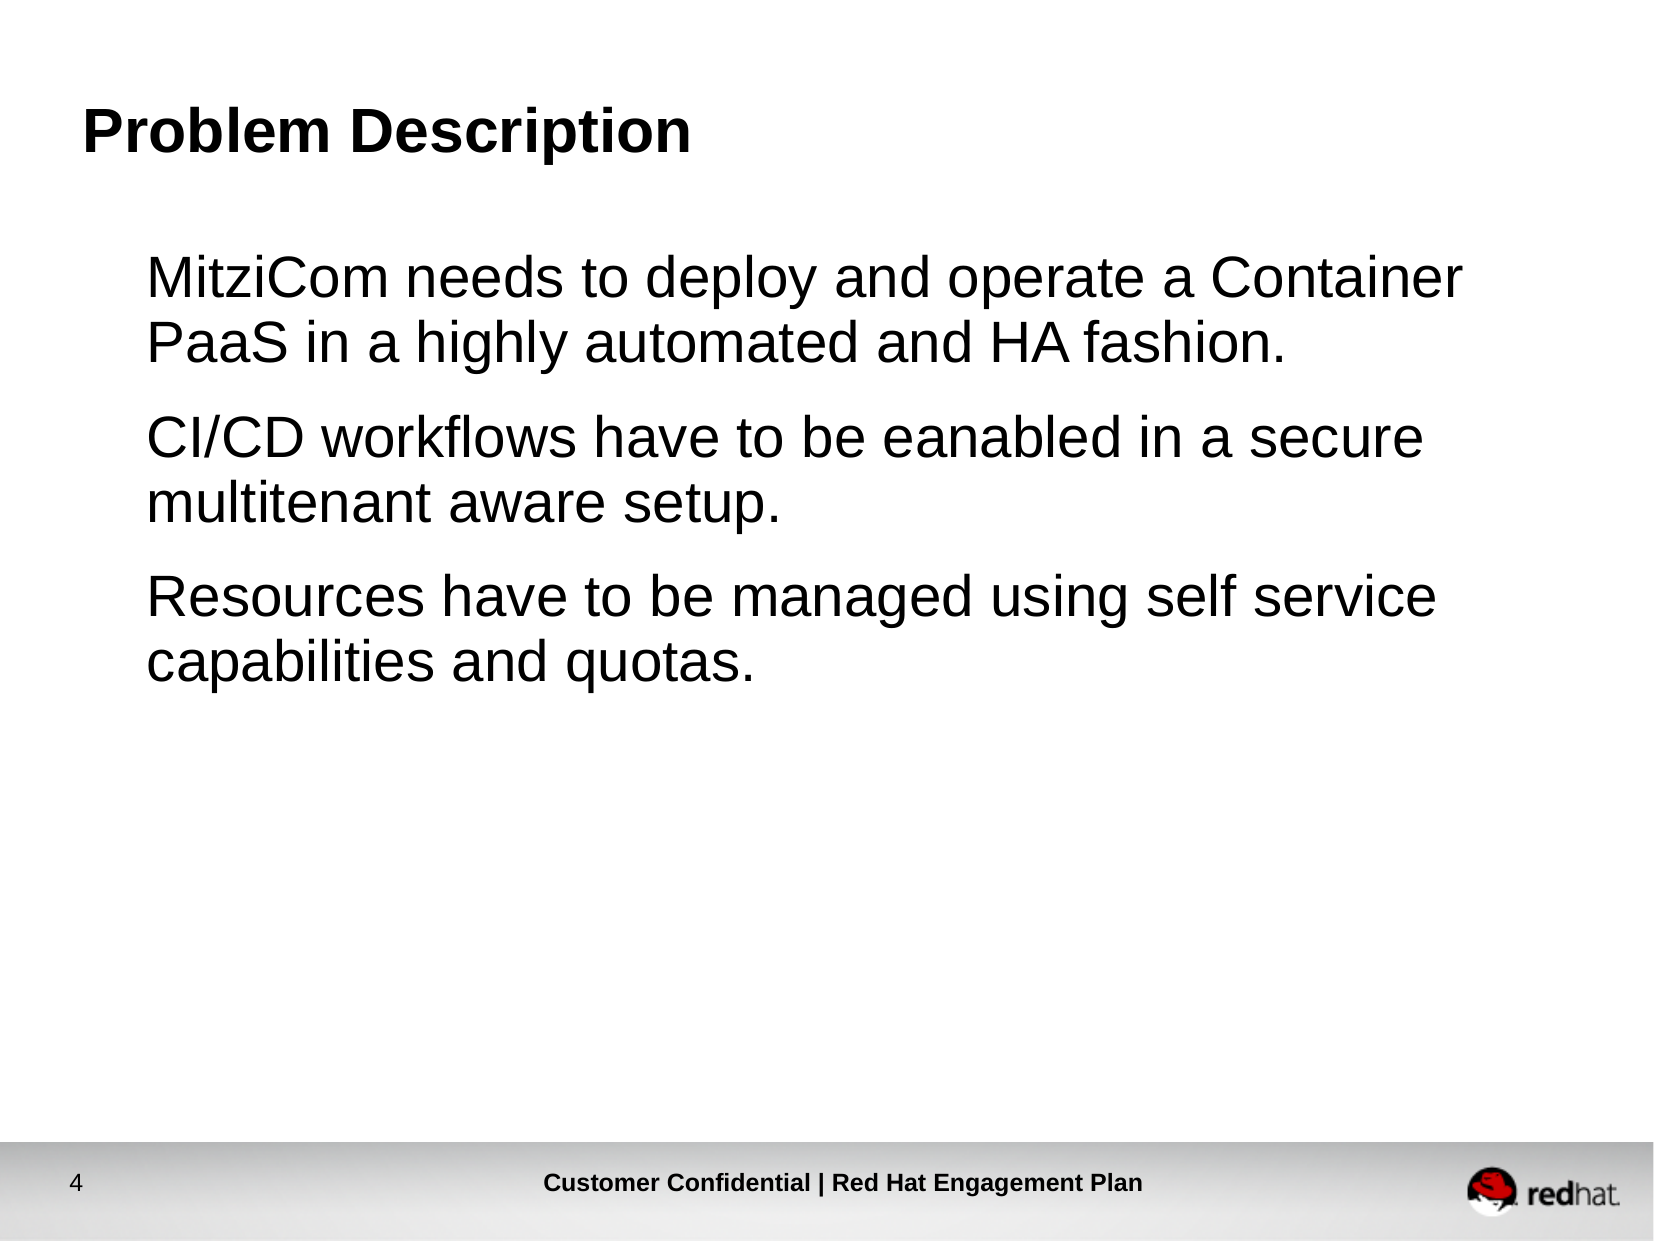

# Problem Description
MitziCom needs to deploy and operate a Container PaaS in a highly automated and HA fashion.
CI/CD workflows have to be eanabled in a secure multitenant aware setup.
Resources have to be managed using self service capabilities and quotas.